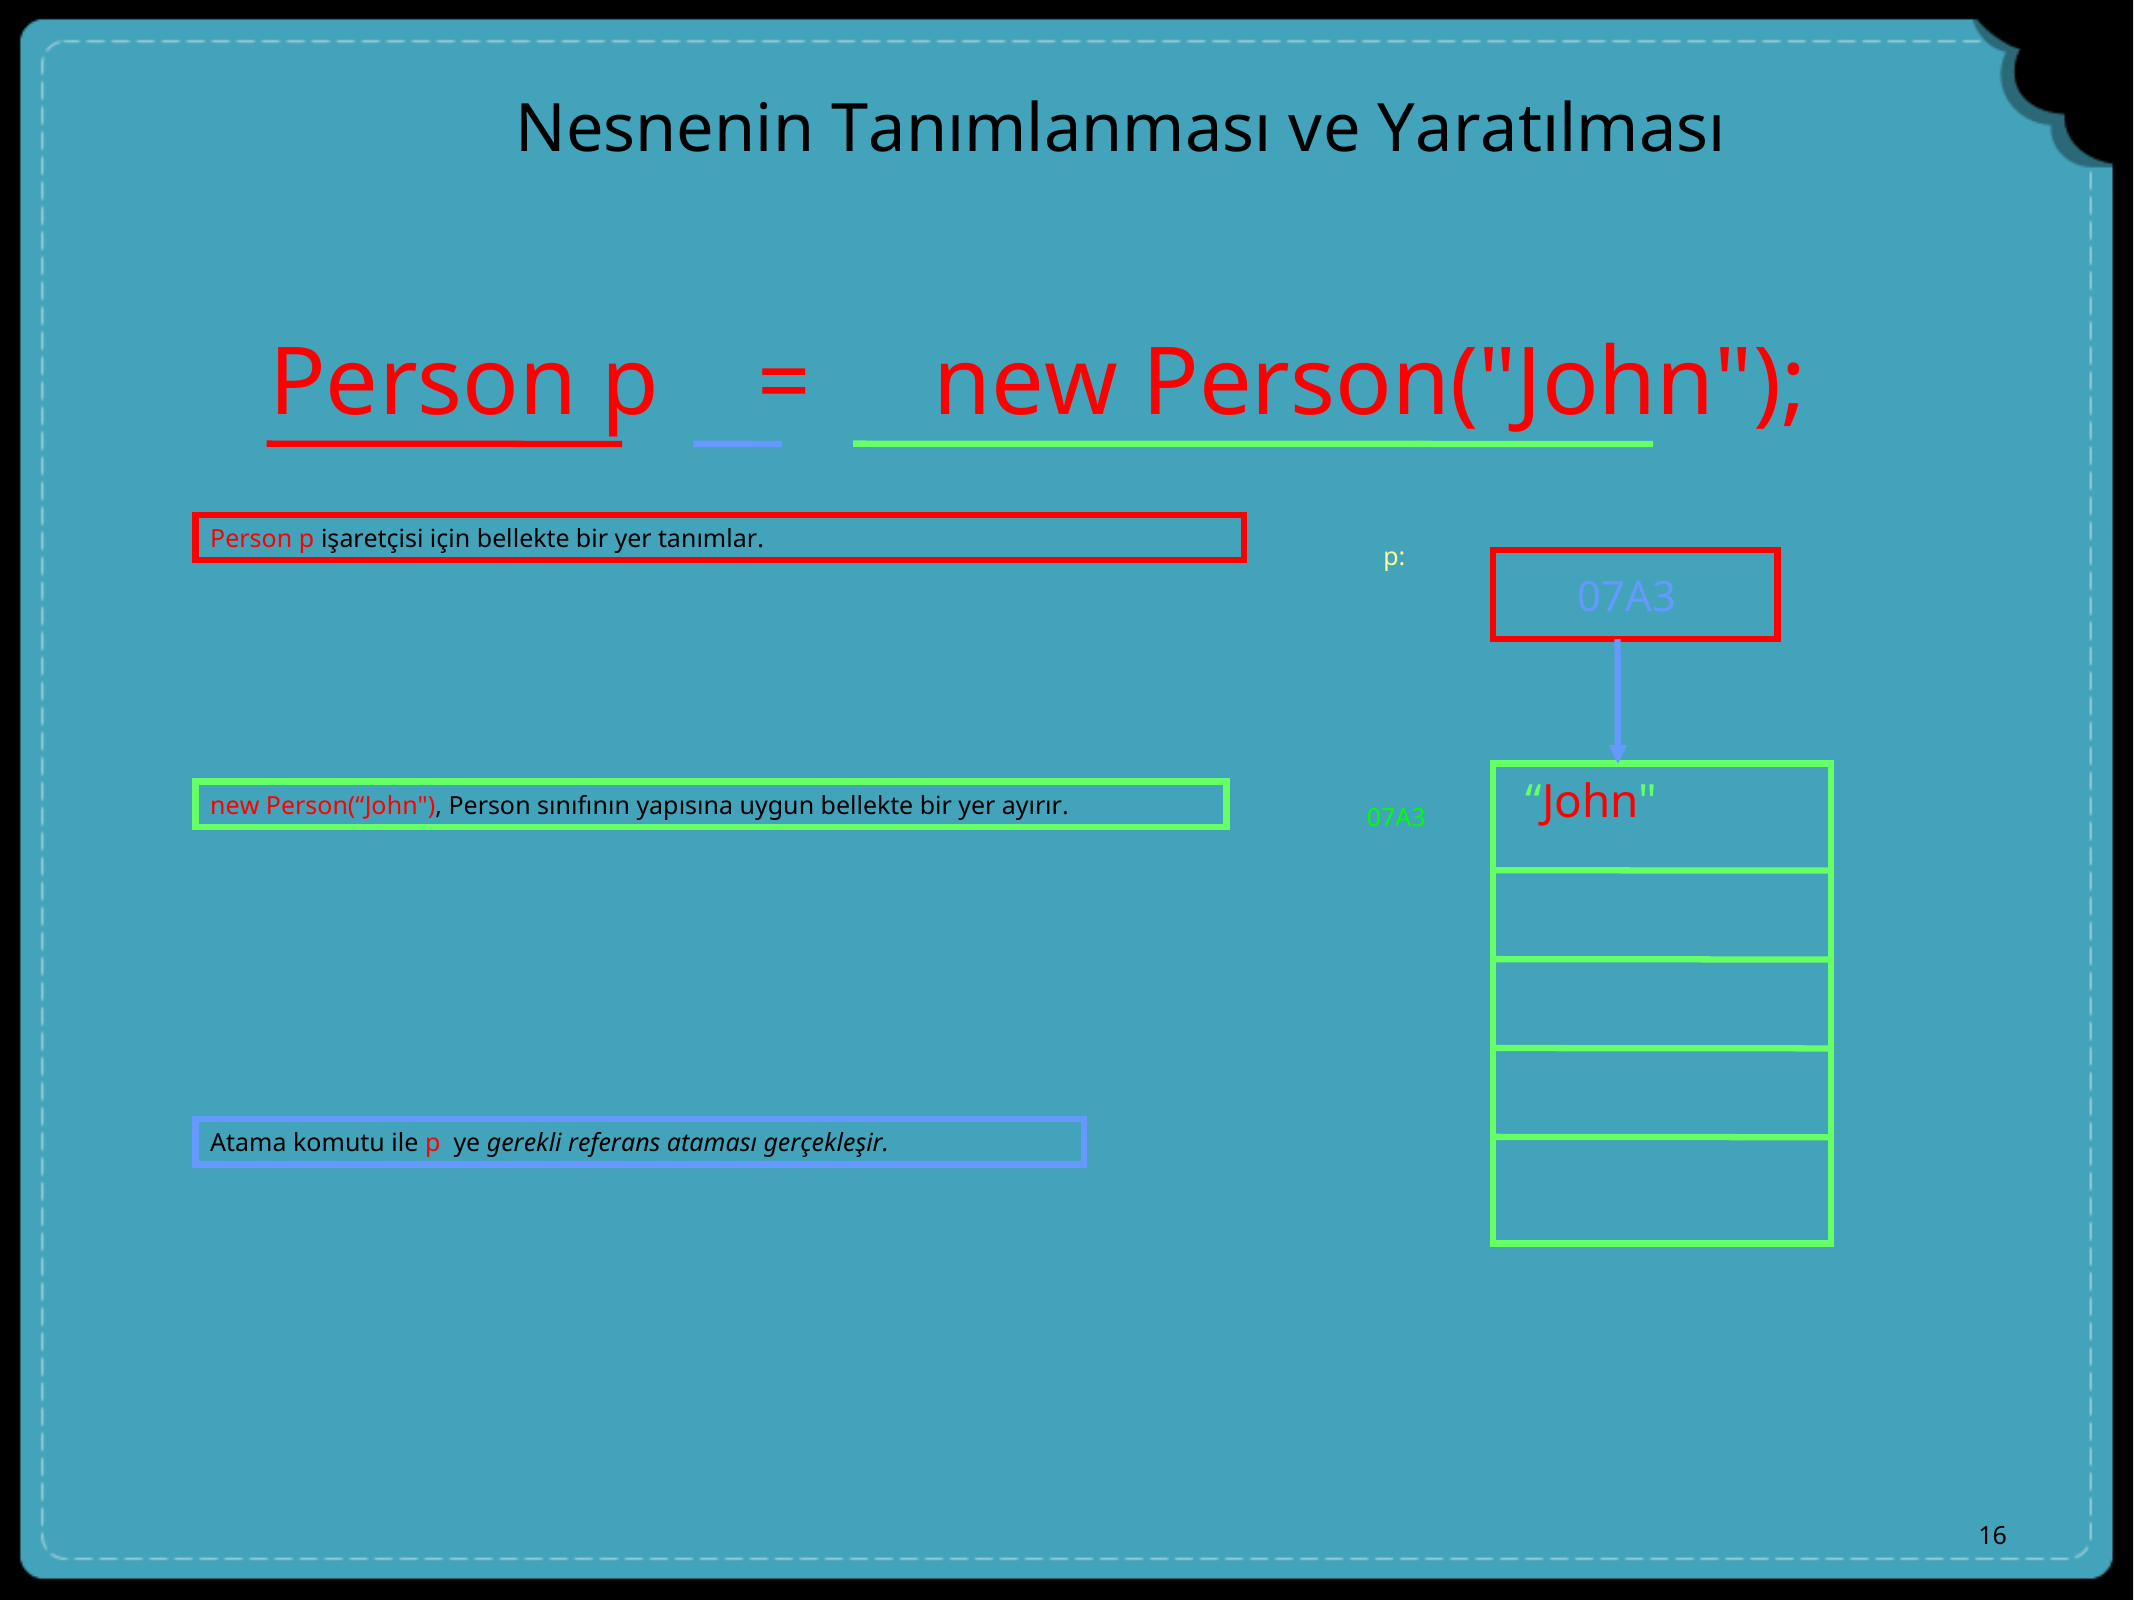

# Nesnenin Tanımlanması ve Yaratılması
 Person p = new Person("John");
Person p işaretçisi için bellekte bir yer tanımlar.
p:
“John"
new Person(“John"), Person sınıfının yapısına uygun bellekte bir yer ayırır.
07A3
07A3
Atama komutu ile p ye gerekli referans ataması gerçekleşir.
16